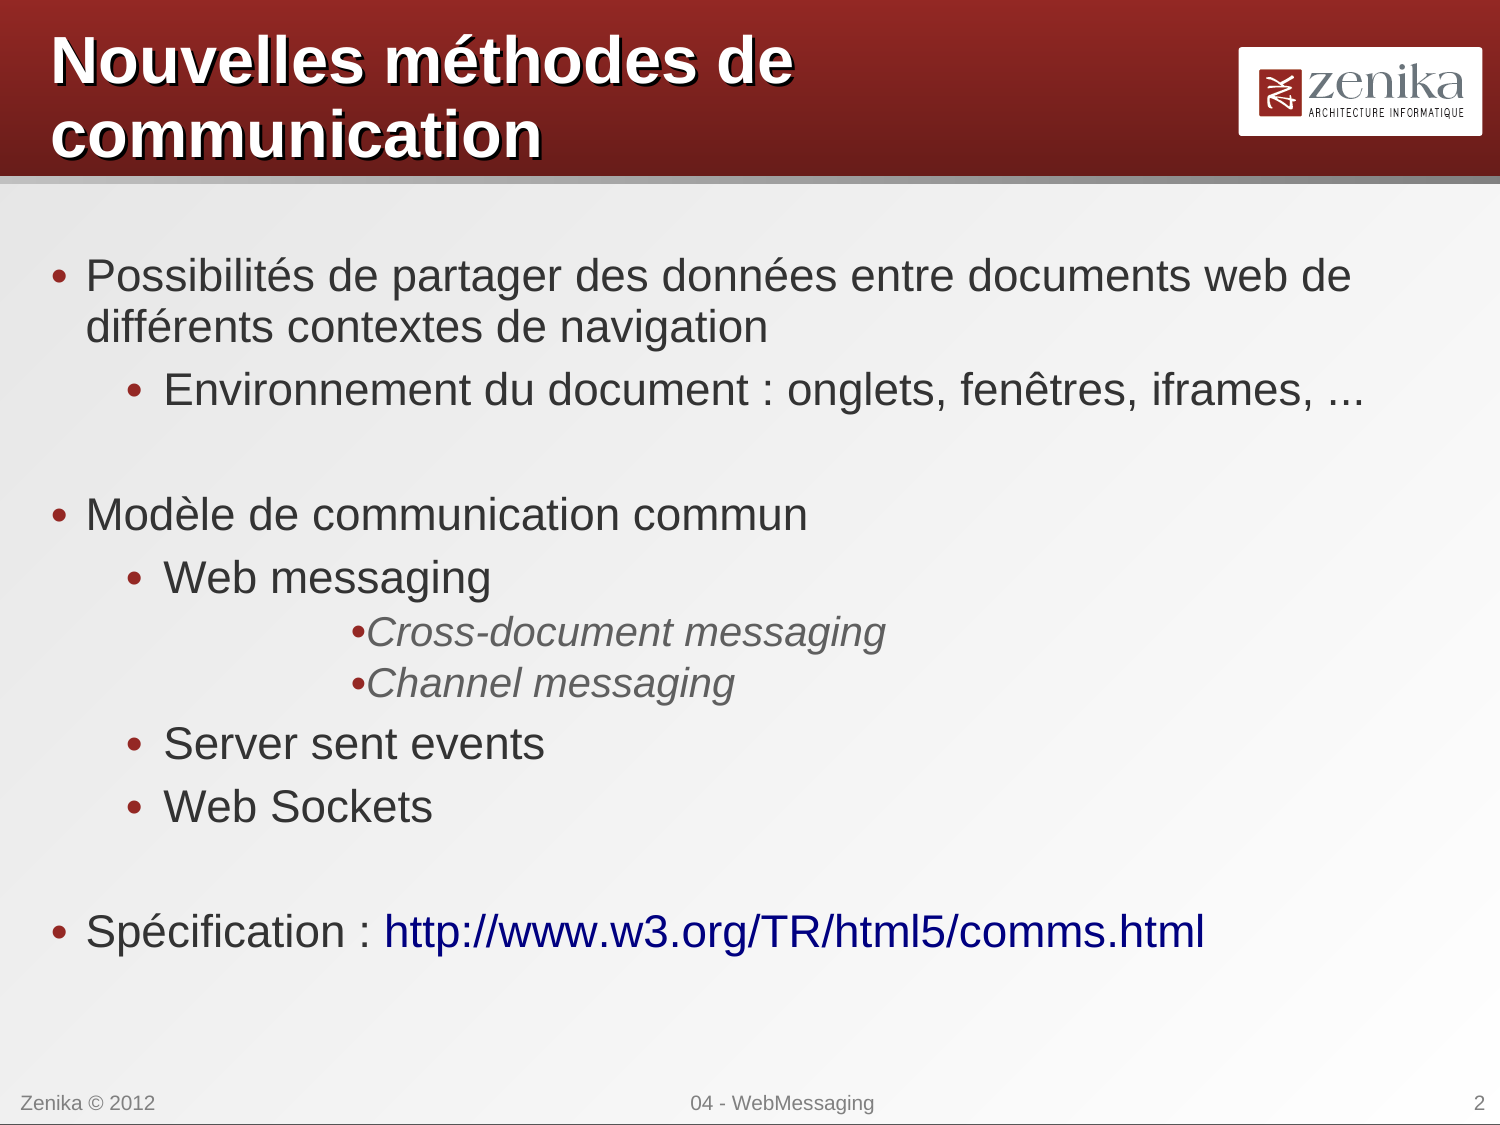

# Nouvelles méthodes de communication
Possibilités de partager des données entre documents web de différents contextes de navigation
Environnement du document : onglets, fenêtres, iframes, ...
Modèle de communication commun
Web messaging
Cross-document messaging
Channel messaging
Server sent events
Web Sockets
Spécification : http://www.w3.org/TR/html5/comms.html